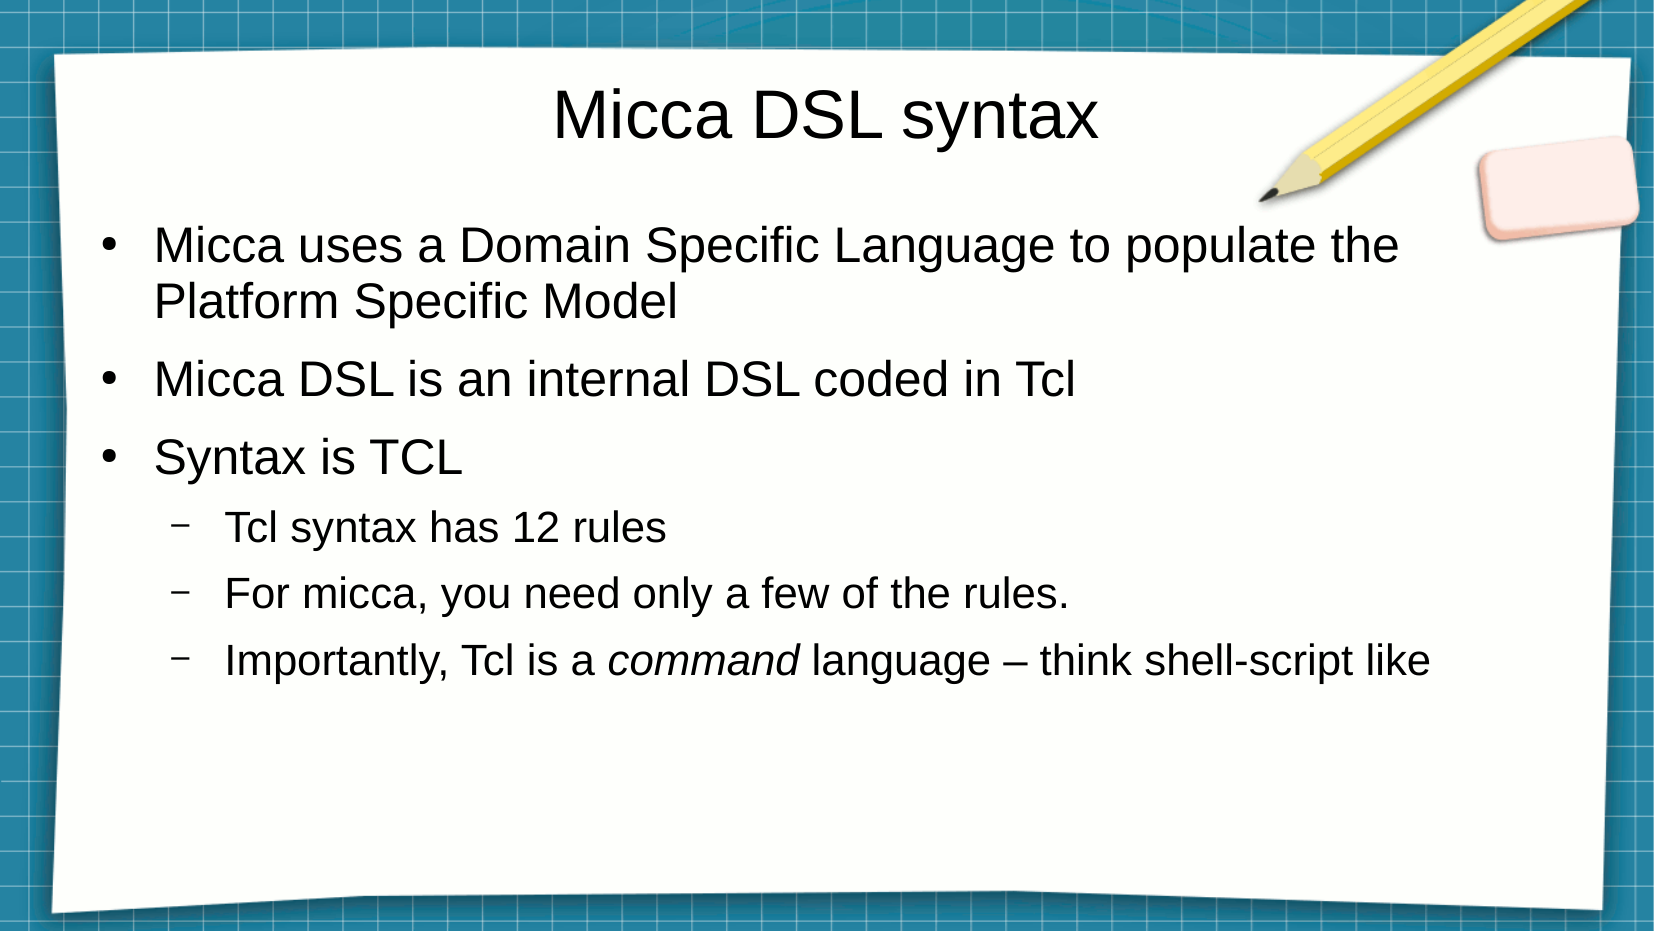

# Micca DSL syntax
Micca uses a Domain Specific Language to populate the Platform Specific Model
Micca DSL is an internal DSL coded in Tcl
Syntax is TCL
Tcl syntax has 12 rules
For micca, you need only a few of the rules.
Importantly, Tcl is a command language – think shell-script like